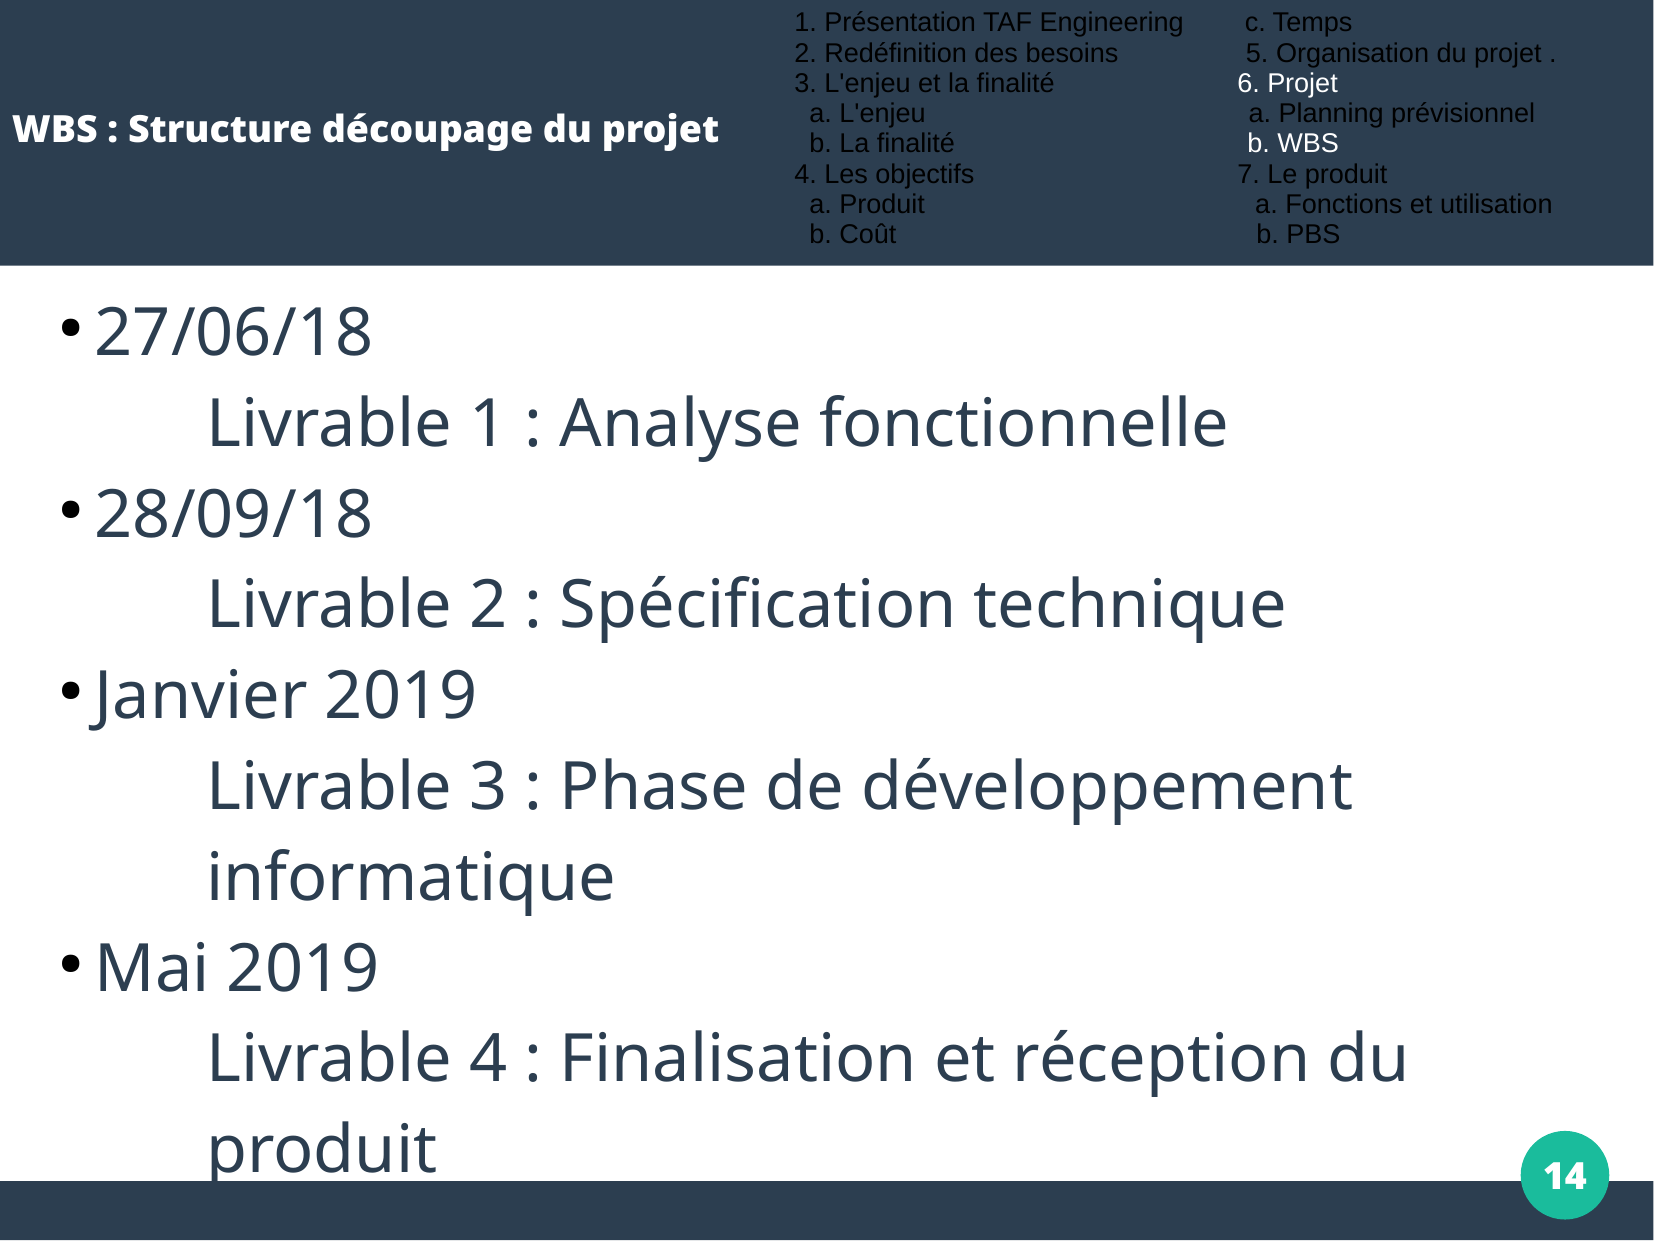

1. Présentation TAF Engineering	 c. Temps
2. Redéfinition des besoins 5. Organisation du projet .
3. L'enjeu et la finalité 	6. Projet
 a. L'enjeu a. Planning prévisionnel
 b. La finalité b. WBS
4. Les objectifs 				7. Le produit
 a. Produit a. Fonctions et utilisation b. Coût b. PBS
# WBS : Structure découpage du projet
27/06/18
Livrable 1 : Analyse fonctionnelle
28/09/18
Livrable 2 : Spécification technique
Janvier 2019
Livrable 3 : Phase de développement informatique
Mai 2019
Livrable 4 : Finalisation et réception du produit
14